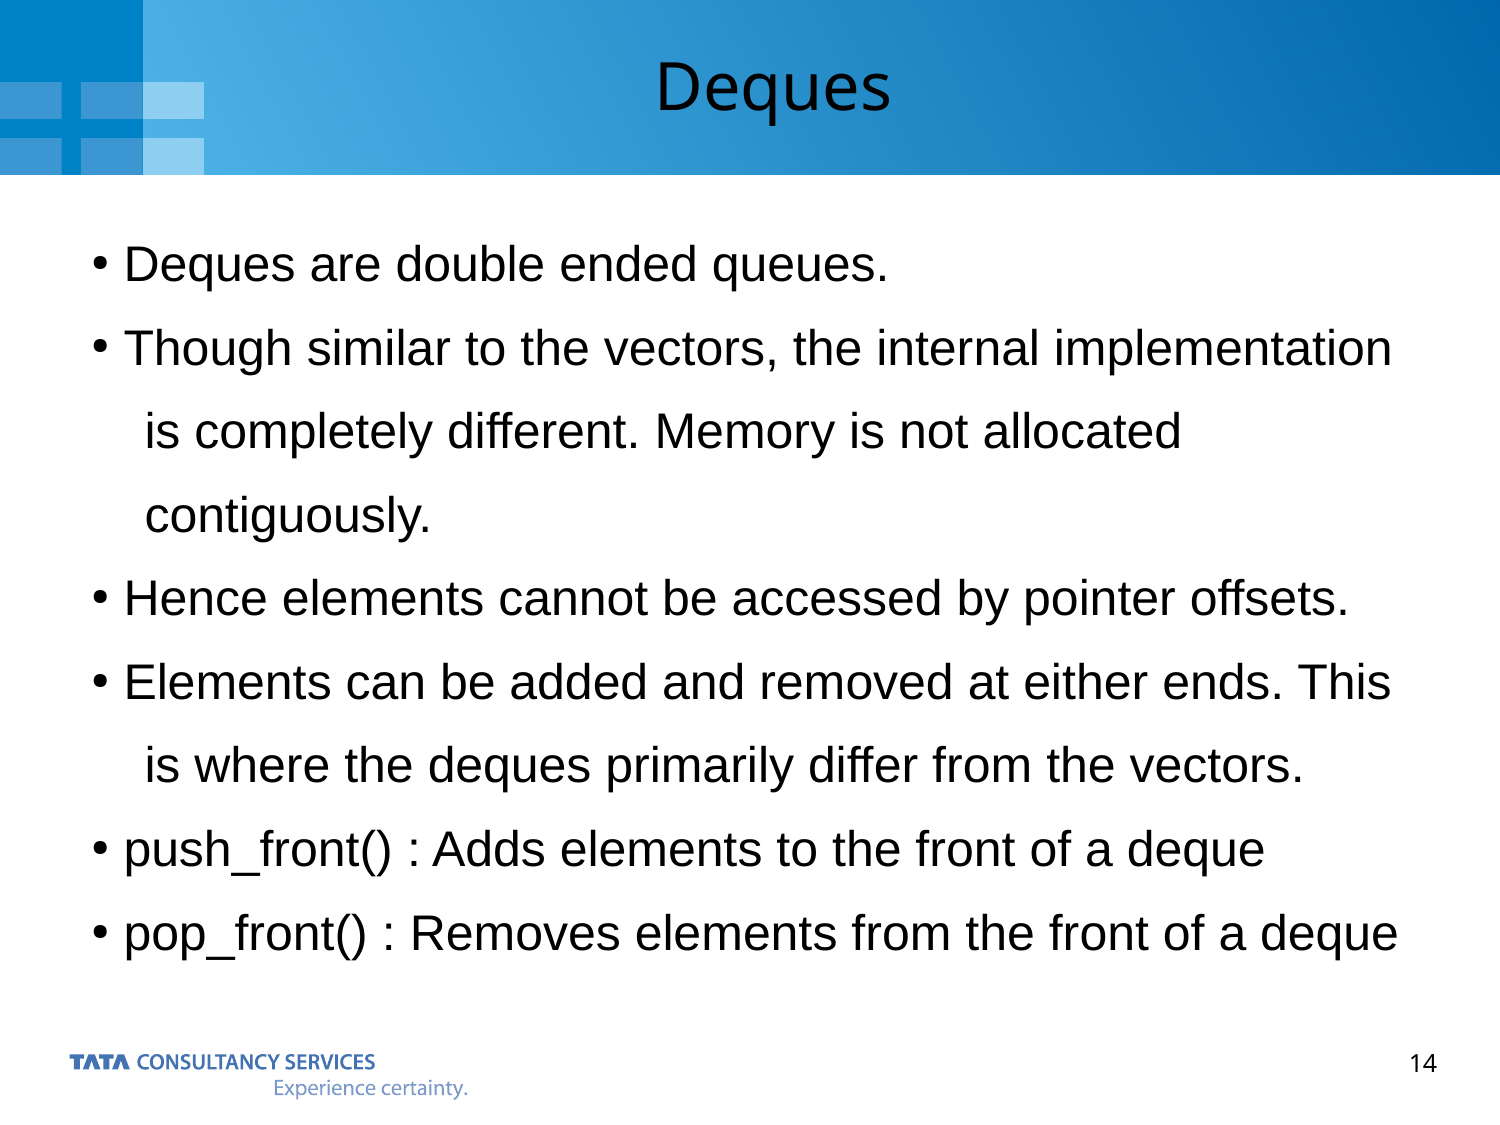

Deques
 Deques are double ended queues.
 Though similar to the vectors, the internal implementation is completely different. Memory is not allocated contiguously.
 Hence elements cannot be accessed by pointer offsets.
 Elements can be added and removed at either ends. This is where the deques primarily differ from the vectors.
 push_front() : Adds elements to the front of a deque
 pop_front() : Removes elements from the front of a deque